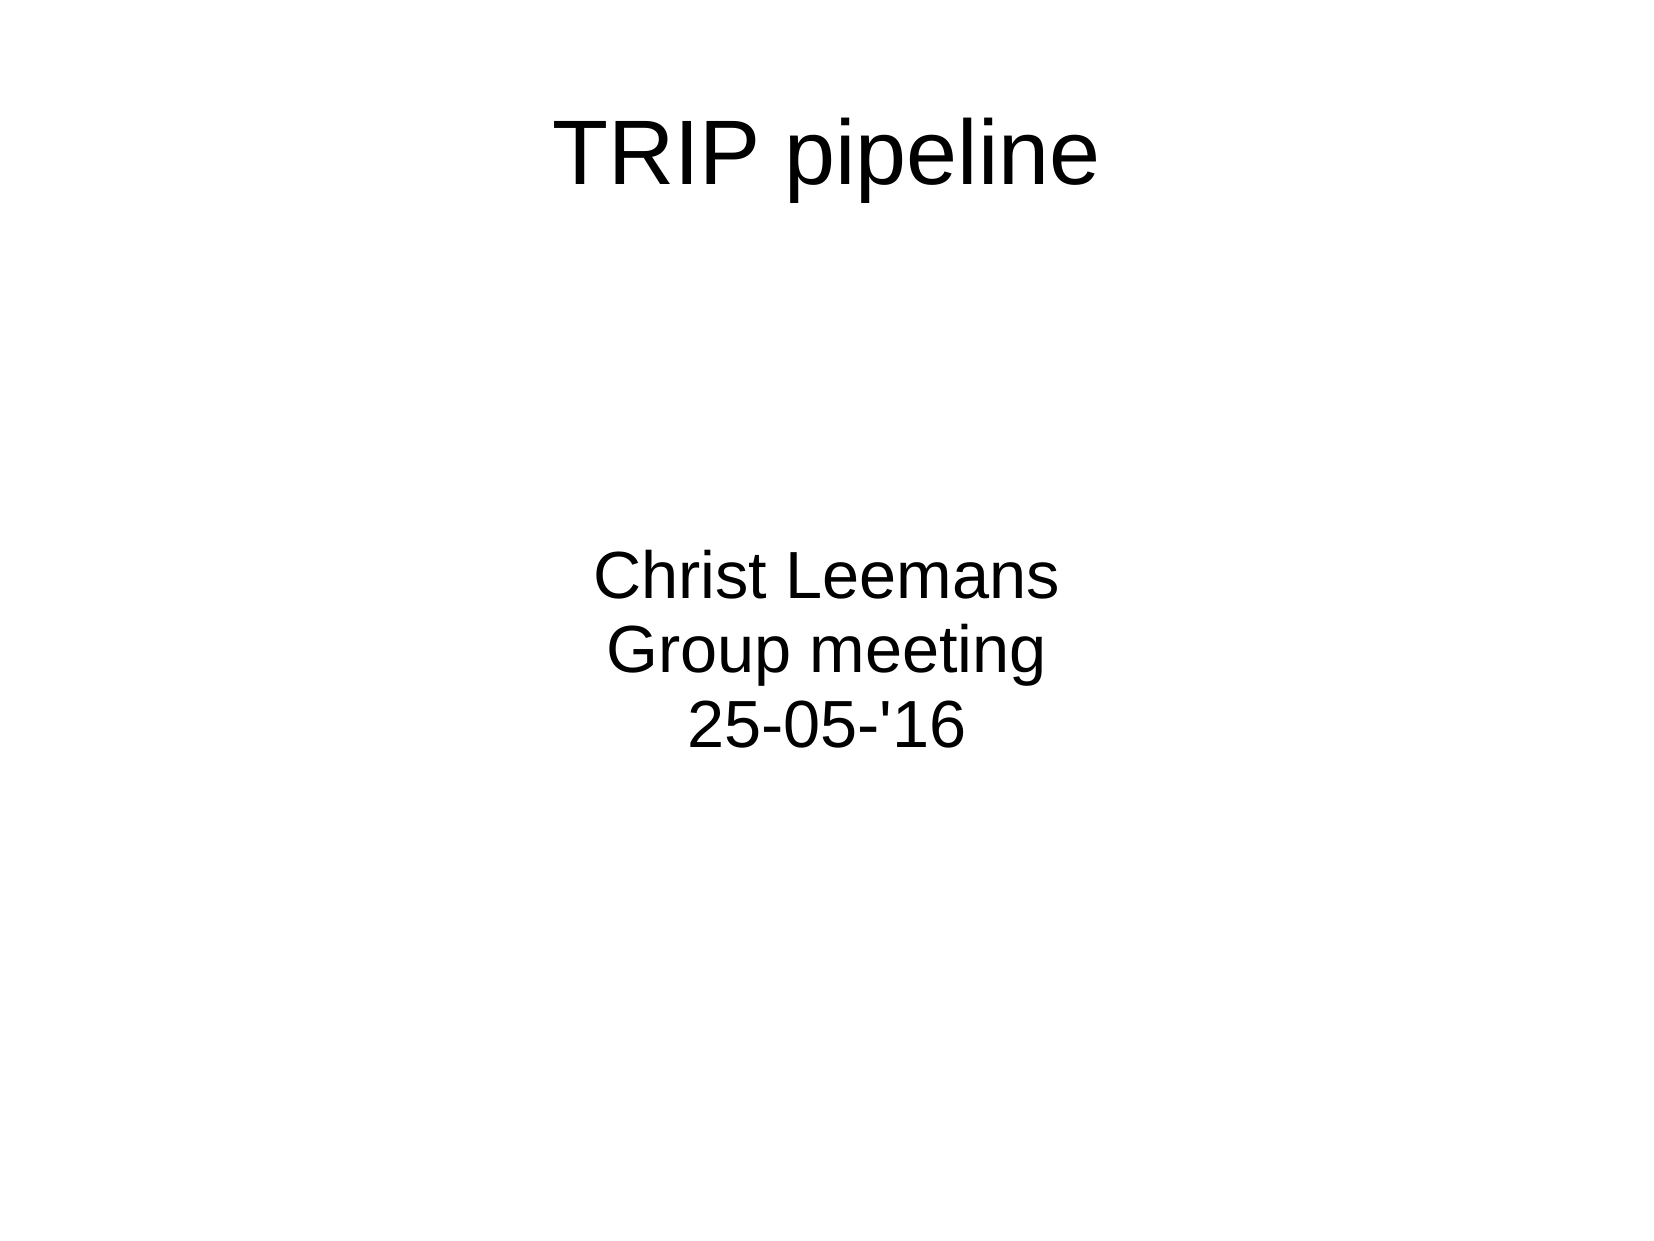

# TRIP pipeline
Christ Leemans
Group meeting
25-05-'16